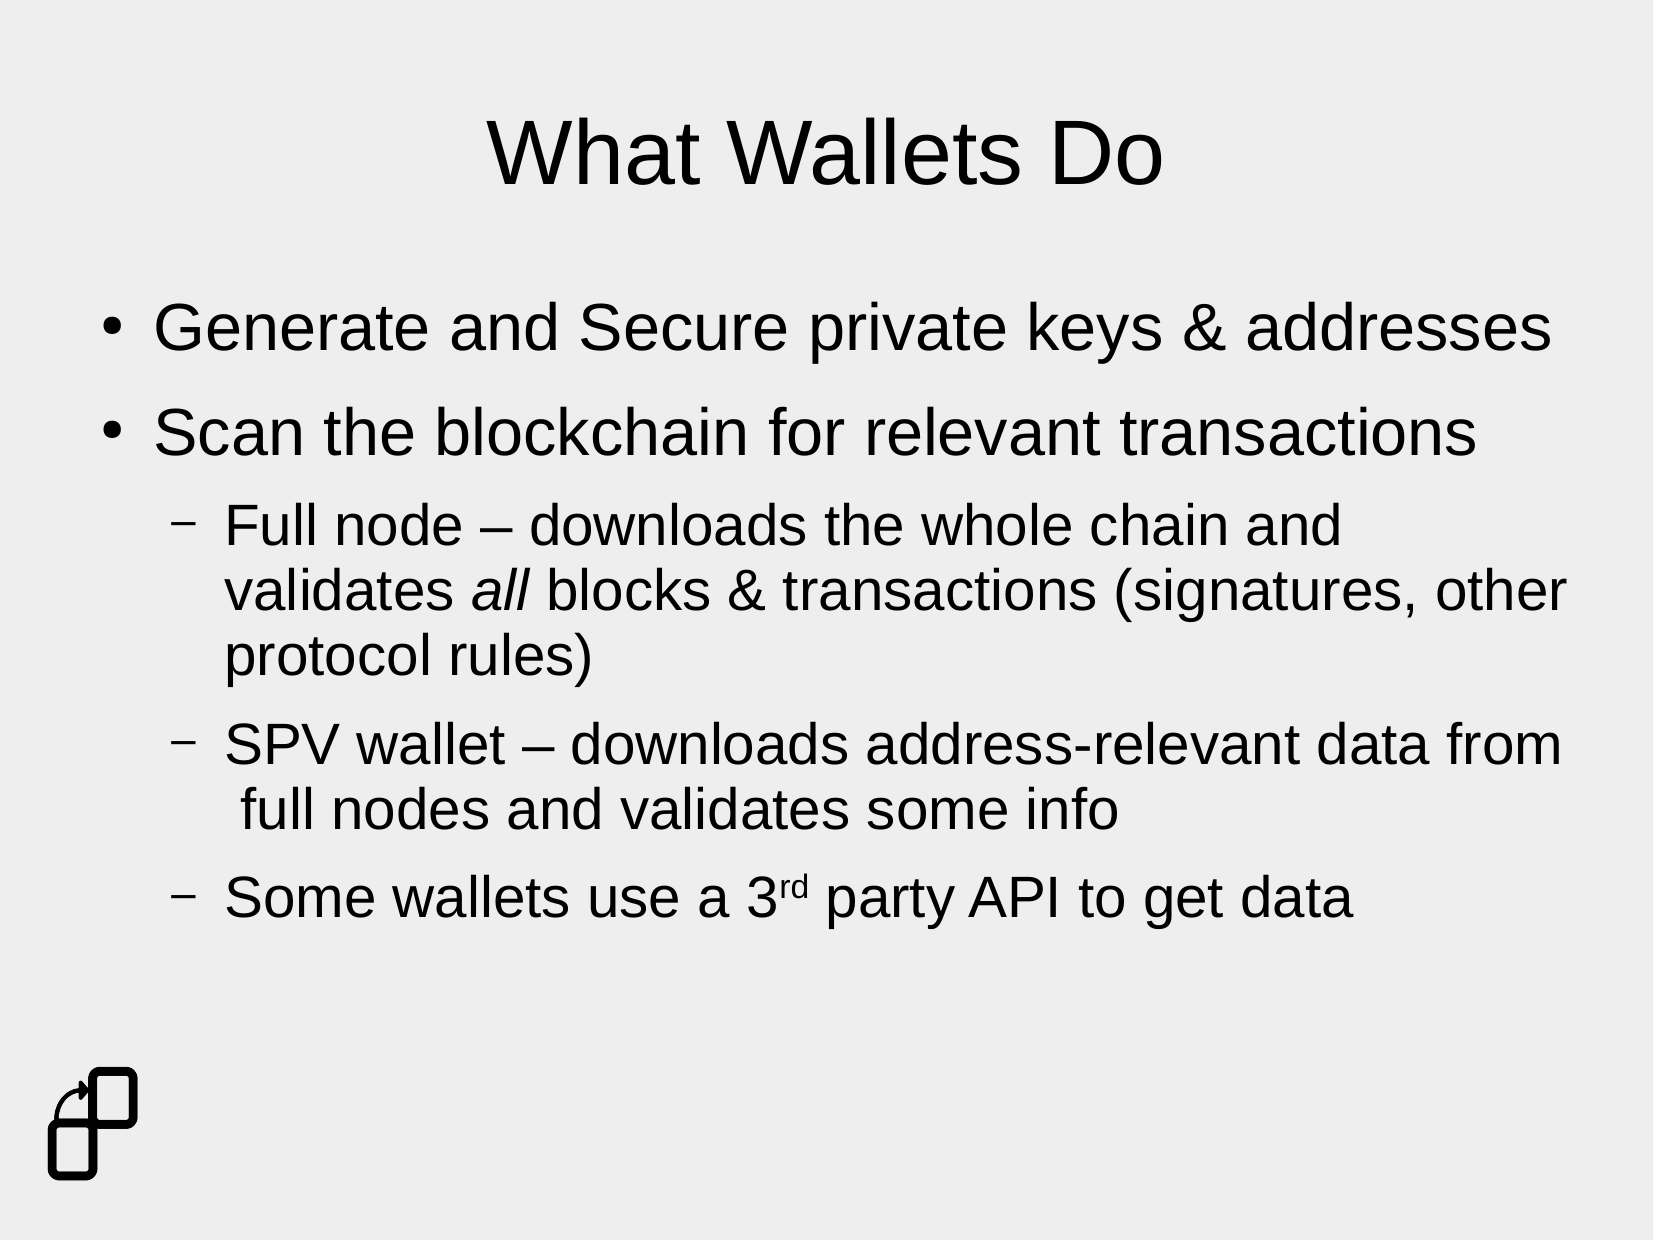

What Wallets Do
# Generate and Secure private keys & addresses
Scan the blockchain for relevant transactions
Full node – downloads the whole chain and validates all blocks & transactions (signatures, other protocol rules)
SPV wallet – downloads address-relevant data from full nodes and validates some info
Some wallets use a 3rd party API to get data